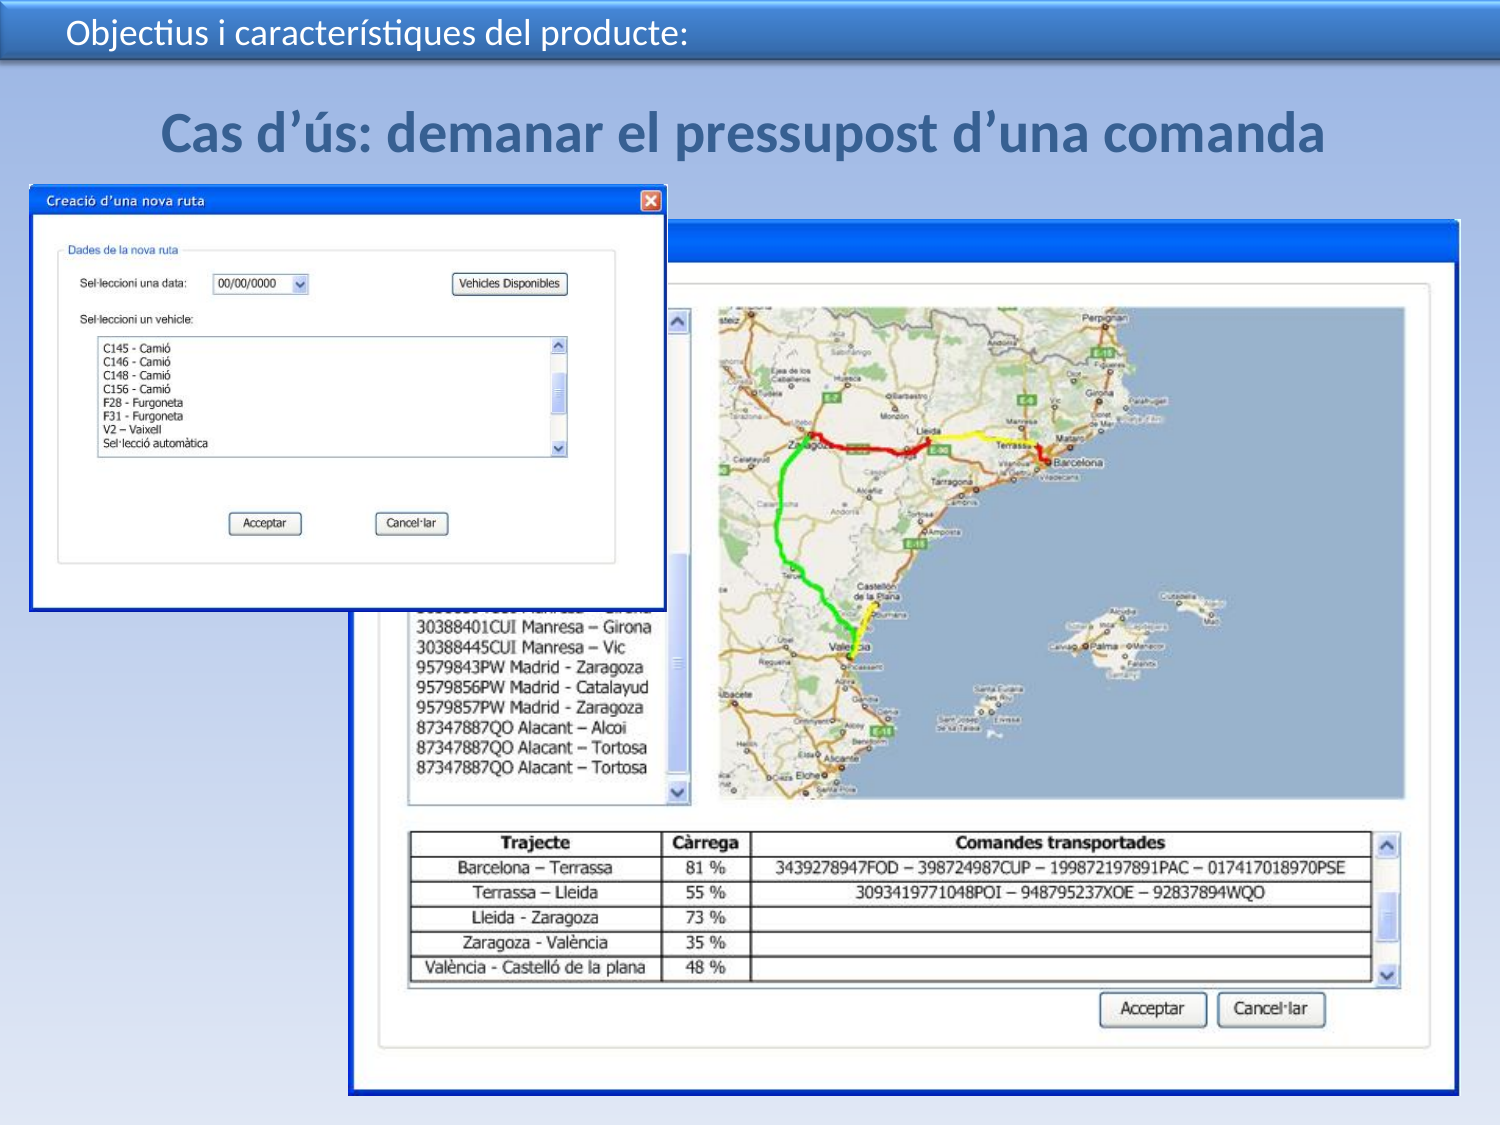

Objectius i característiques del producte:
# Cas d’ús: demanar el pressupost d’una comanda